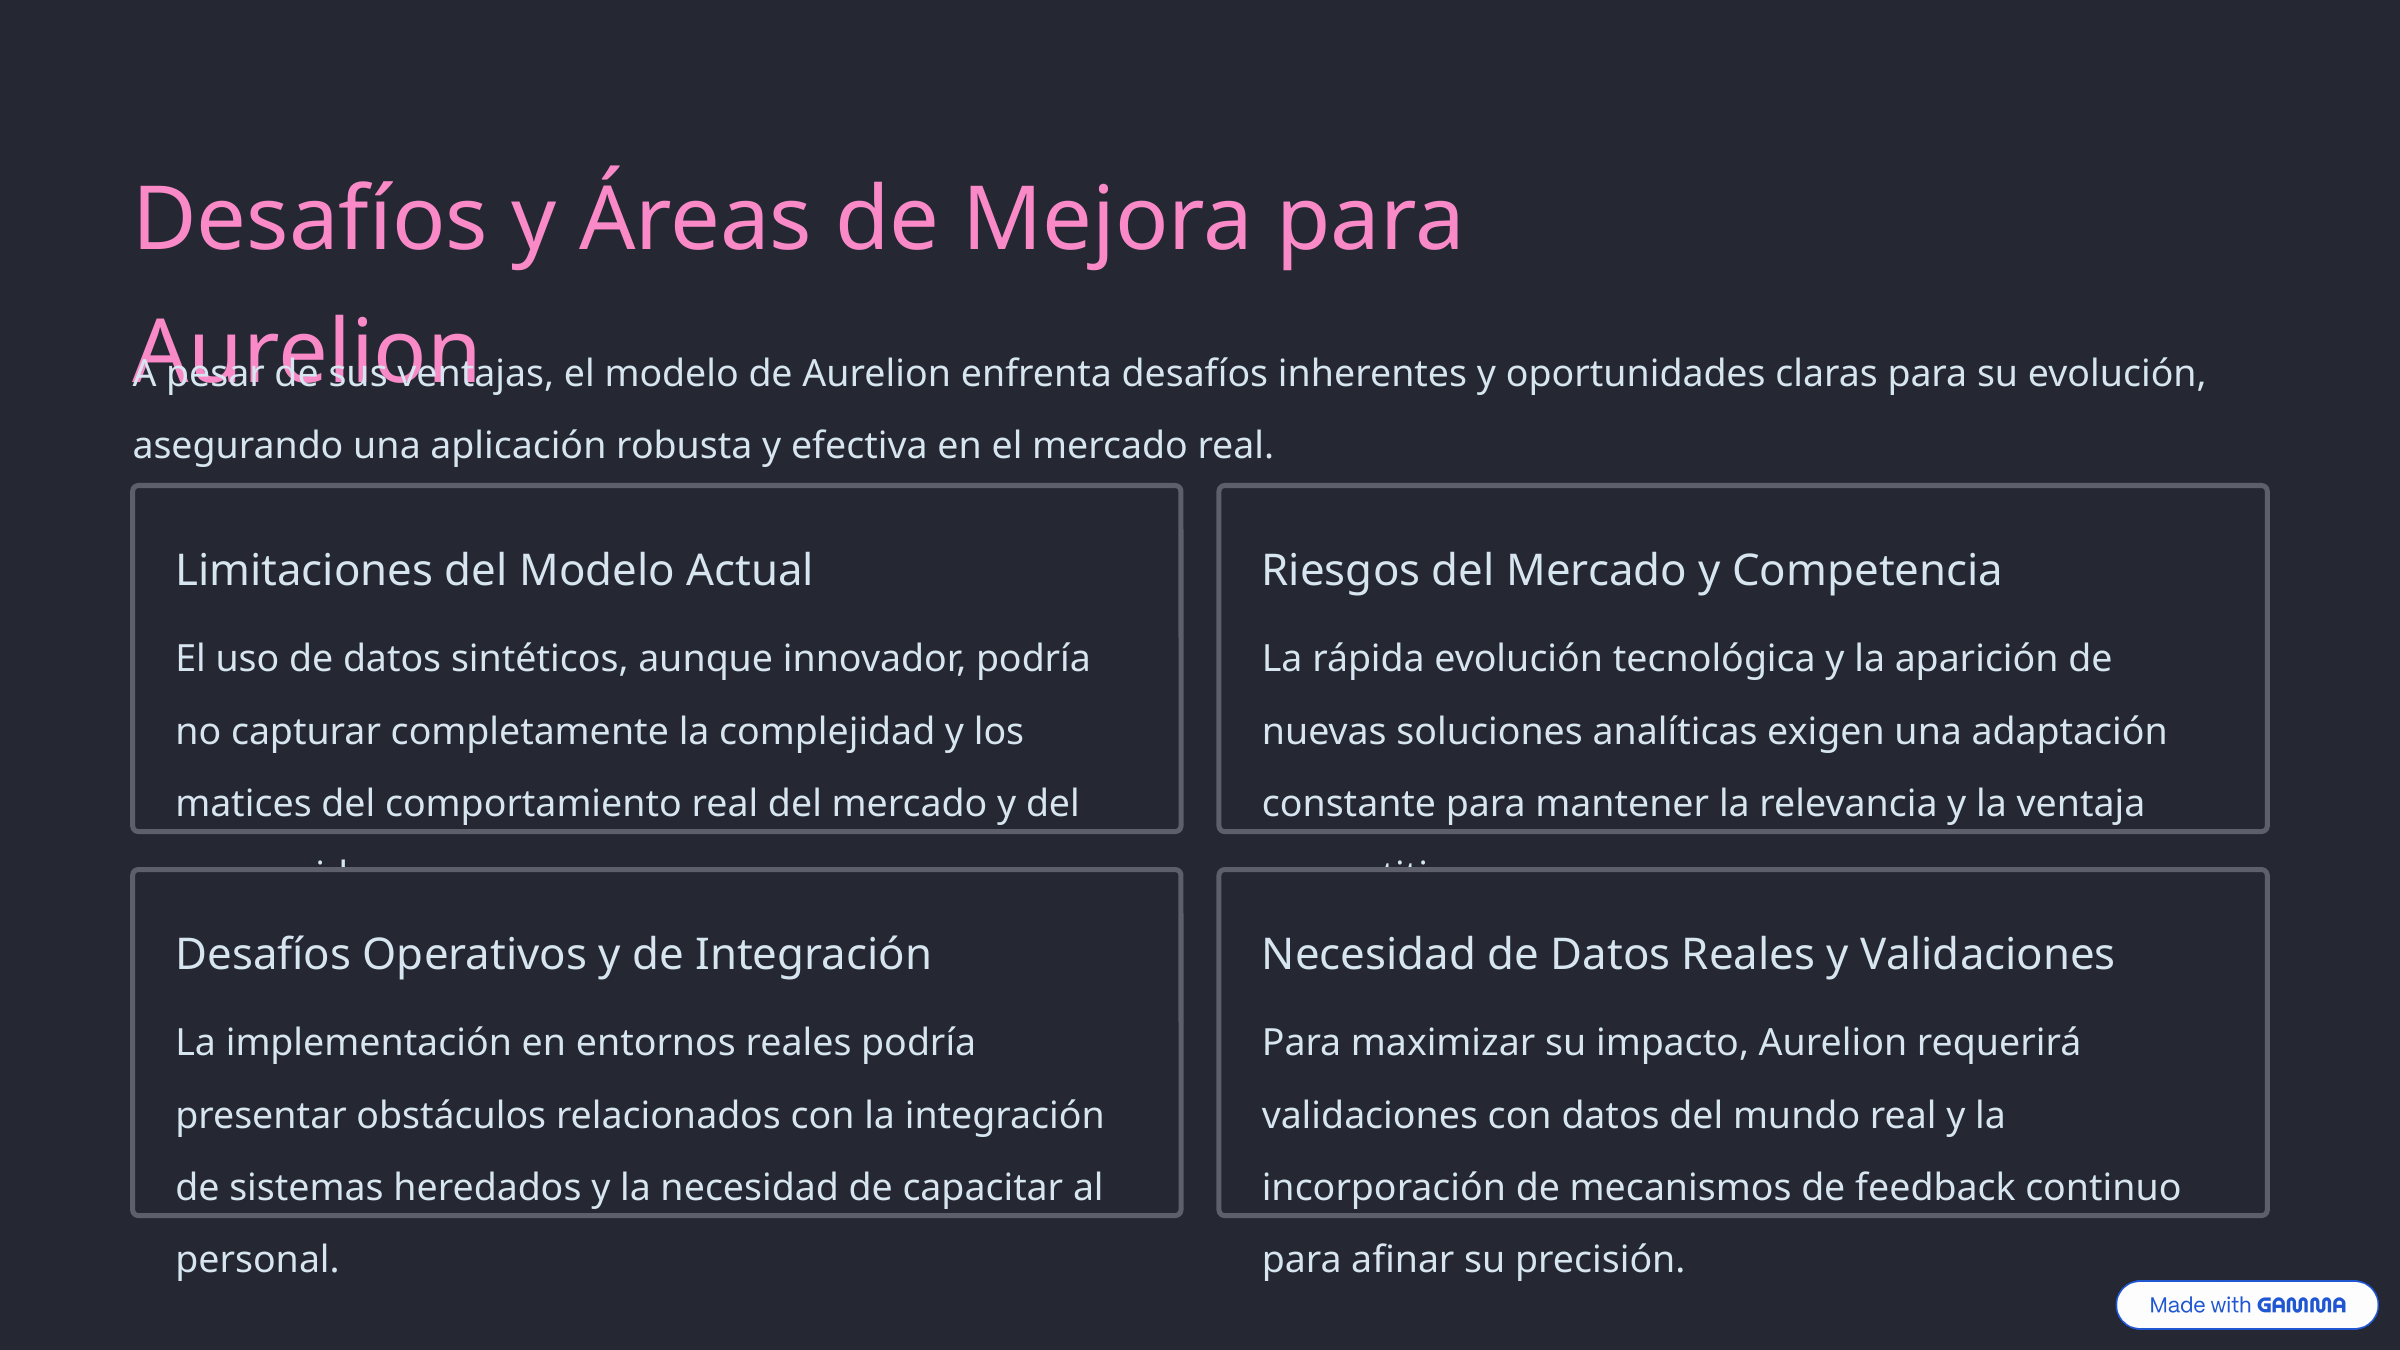

Desafíos y Áreas de Mejora para Aurelion
A pesar de sus ventajas, el modelo de Aurelion enfrenta desafíos inherentes y oportunidades claras para su evolución, asegurando una aplicación robusta y efectiva en el mercado real.
Limitaciones del Modelo Actual
Riesgos del Mercado y Competencia
El uso de datos sintéticos, aunque innovador, podría no capturar completamente la complejidad y los matices del comportamiento real del mercado y del consumidor.
La rápida evolución tecnológica y la aparición de nuevas soluciones analíticas exigen una adaptación constante para mantener la relevancia y la ventaja competitiva.
Desafíos Operativos y de Integración
Necesidad de Datos Reales y Validaciones
La implementación en entornos reales podría presentar obstáculos relacionados con la integración de sistemas heredados y la necesidad de capacitar al personal.
Para maximizar su impacto, Aurelion requerirá validaciones con datos del mundo real y la incorporación de mecanismos de feedback continuo para afinar su precisión.